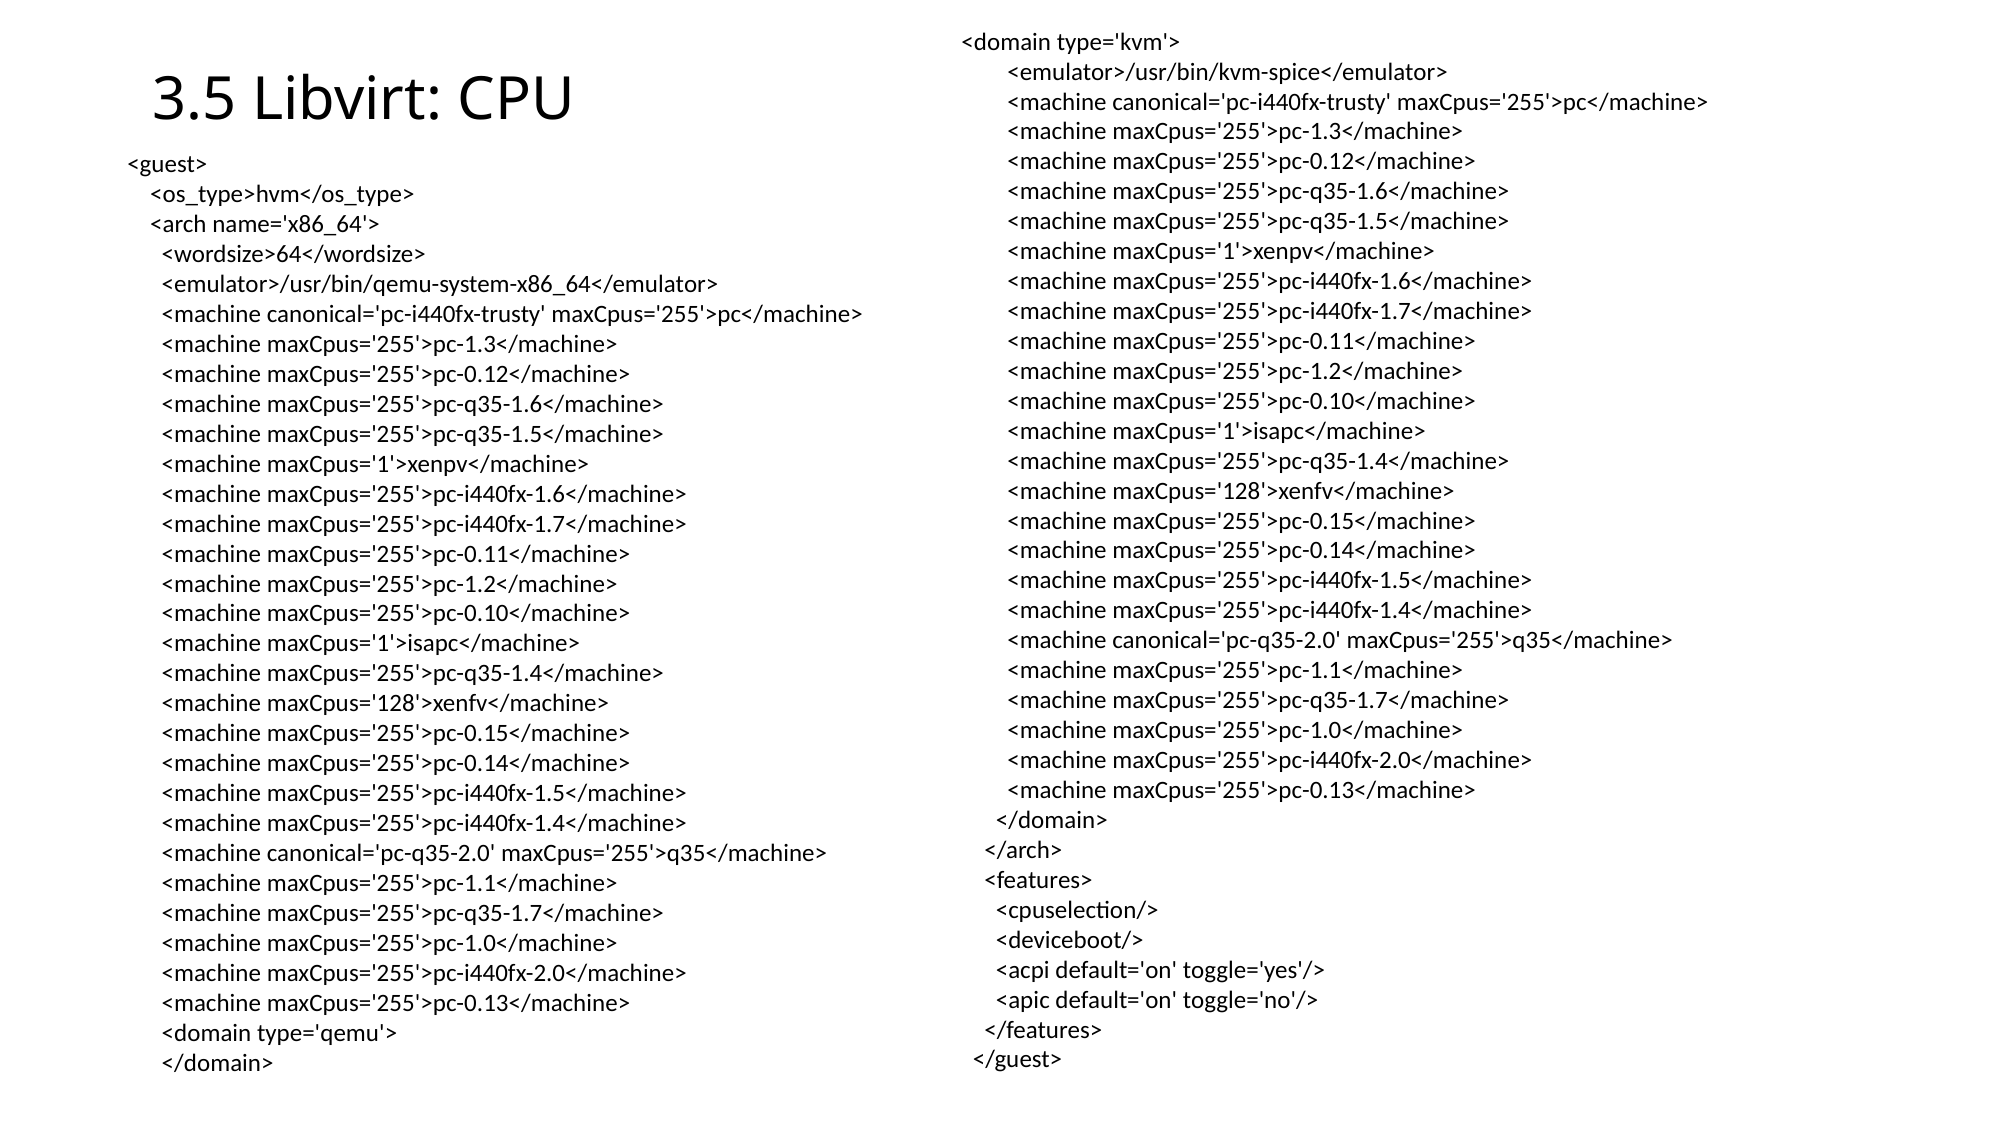

<domain type='kvm'>
 <emulator>/usr/bin/kvm-spice</emulator>
 <machine canonical='pc-i440fx-trusty' maxCpus='255'>pc</machine>
 <machine maxCpus='255'>pc-1.3</machine>
 <machine maxCpus='255'>pc-0.12</machine>
 <machine maxCpus='255'>pc-q35-1.6</machine>
 <machine maxCpus='255'>pc-q35-1.5</machine>
 <machine maxCpus='1'>xenpv</machine>
 <machine maxCpus='255'>pc-i440fx-1.6</machine>
 <machine maxCpus='255'>pc-i440fx-1.7</machine>
 <machine maxCpus='255'>pc-0.11</machine>
 <machine maxCpus='255'>pc-1.2</machine>
 <machine maxCpus='255'>pc-0.10</machine>
 <machine maxCpus='1'>isapc</machine>
 <machine maxCpus='255'>pc-q35-1.4</machine>
 <machine maxCpus='128'>xenfv</machine>
 <machine maxCpus='255'>pc-0.15</machine>
 <machine maxCpus='255'>pc-0.14</machine>
 <machine maxCpus='255'>pc-i440fx-1.5</machine>
 <machine maxCpus='255'>pc-i440fx-1.4</machine>
 <machine canonical='pc-q35-2.0' maxCpus='255'>q35</machine>
 <machine maxCpus='255'>pc-1.1</machine>
 <machine maxCpus='255'>pc-q35-1.7</machine>
 <machine maxCpus='255'>pc-1.0</machine>
 <machine maxCpus='255'>pc-i440fx-2.0</machine>
 <machine maxCpus='255'>pc-0.13</machine>
 </domain>
 </arch>
 <features>
 <cpuselection/>
 <deviceboot/>
 <acpi default='on' toggle='yes'/>
 <apic default='on' toggle='no'/>
 </features>
 </guest>
# 3.5 Libvirt: CPU
<guest>
 <os_type>hvm</os_type>
 <arch name='x86_64'>
 <wordsize>64</wordsize>
 <emulator>/usr/bin/qemu-system-x86_64</emulator>
 <machine canonical='pc-i440fx-trusty' maxCpus='255'>pc</machine>
 <machine maxCpus='255'>pc-1.3</machine>
 <machine maxCpus='255'>pc-0.12</machine>
 <machine maxCpus='255'>pc-q35-1.6</machine>
 <machine maxCpus='255'>pc-q35-1.5</machine>
 <machine maxCpus='1'>xenpv</machine>
 <machine maxCpus='255'>pc-i440fx-1.6</machine>
 <machine maxCpus='255'>pc-i440fx-1.7</machine>
 <machine maxCpus='255'>pc-0.11</machine>
 <machine maxCpus='255'>pc-1.2</machine>
 <machine maxCpus='255'>pc-0.10</machine>
 <machine maxCpus='1'>isapc</machine>
 <machine maxCpus='255'>pc-q35-1.4</machine>
 <machine maxCpus='128'>xenfv</machine>
 <machine maxCpus='255'>pc-0.15</machine>
 <machine maxCpus='255'>pc-0.14</machine>
 <machine maxCpus='255'>pc-i440fx-1.5</machine>
 <machine maxCpus='255'>pc-i440fx-1.4</machine>
 <machine canonical='pc-q35-2.0' maxCpus='255'>q35</machine>
 <machine maxCpus='255'>pc-1.1</machine>
 <machine maxCpus='255'>pc-q35-1.7</machine>
 <machine maxCpus='255'>pc-1.0</machine>
 <machine maxCpus='255'>pc-i440fx-2.0</machine>
 <machine maxCpus='255'>pc-0.13</machine>
 <domain type='qemu'>
 </domain>